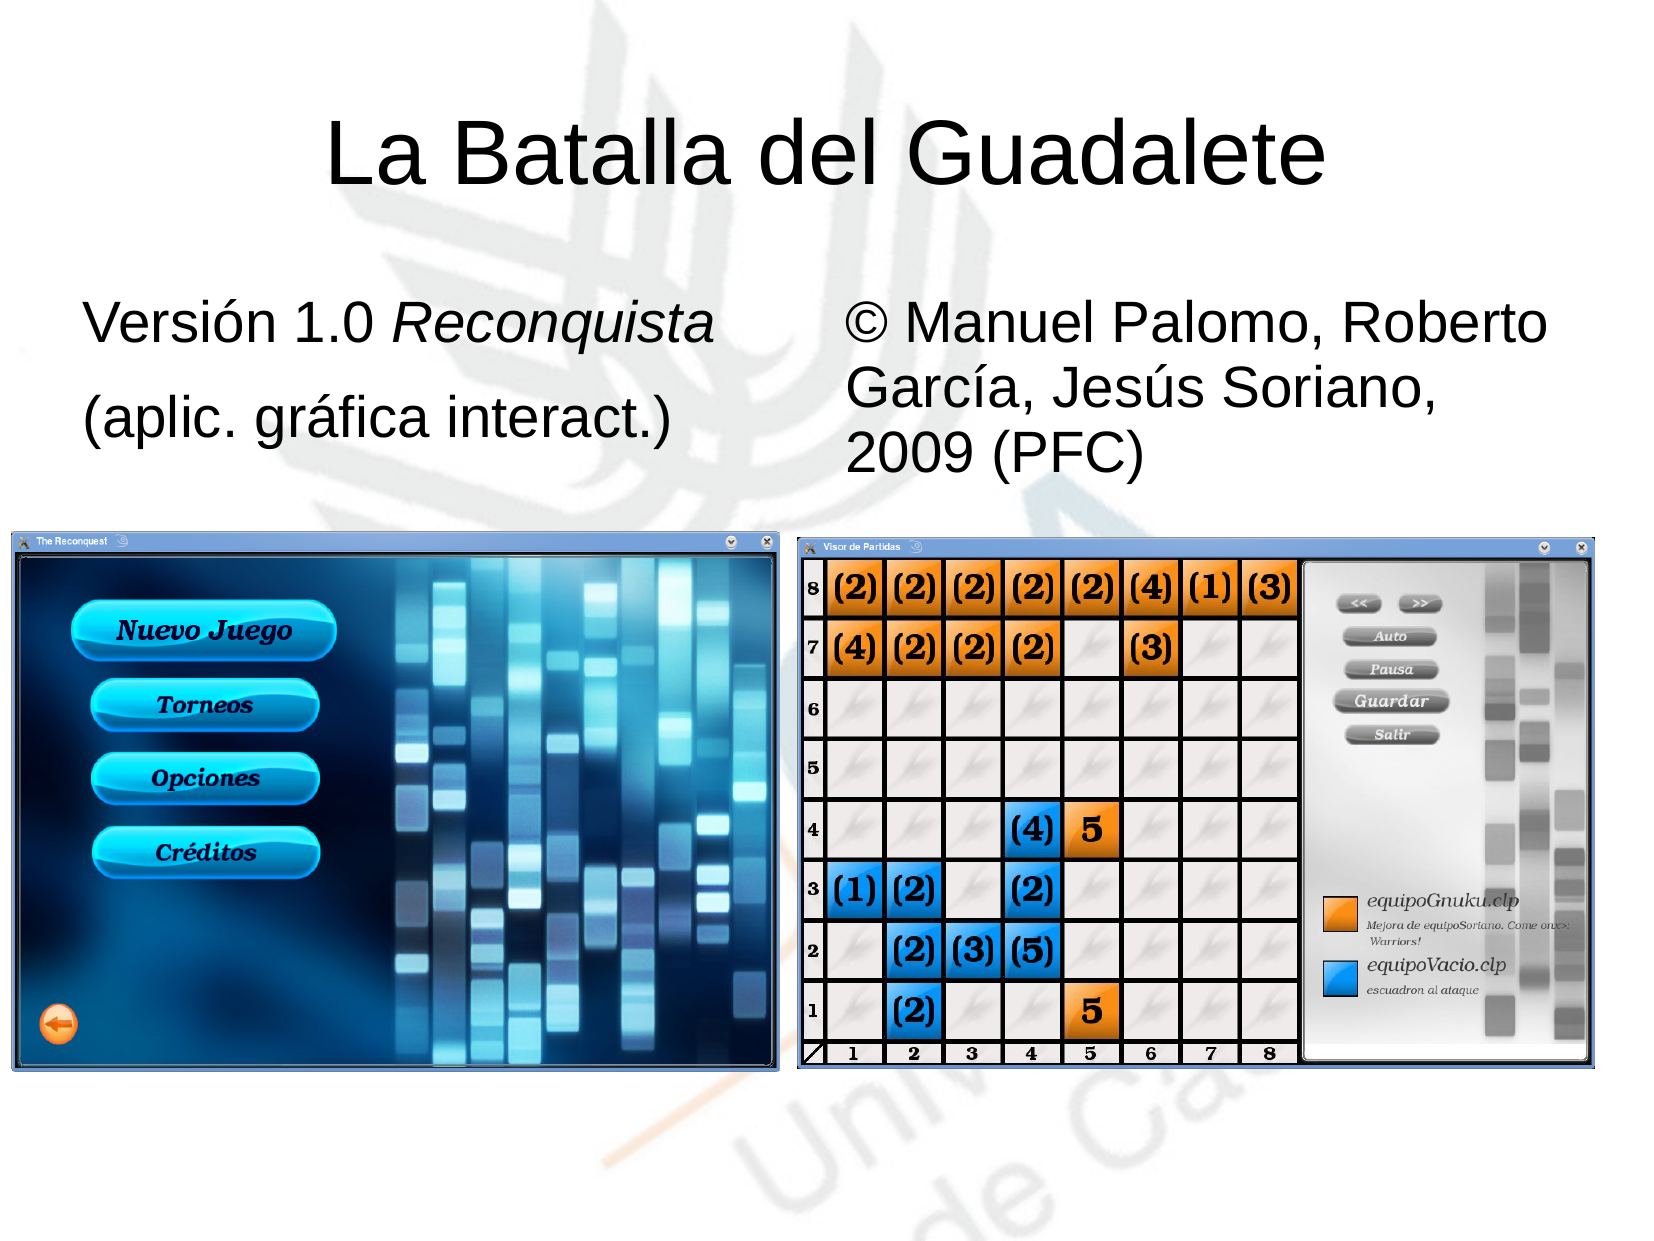

# La Batalla del Guadalete
Versión 1.0 Reconquista
(aplic. gráfica interact.)
© Manuel Palomo, Roberto García, Jesús Soriano, 2009 (PFC)